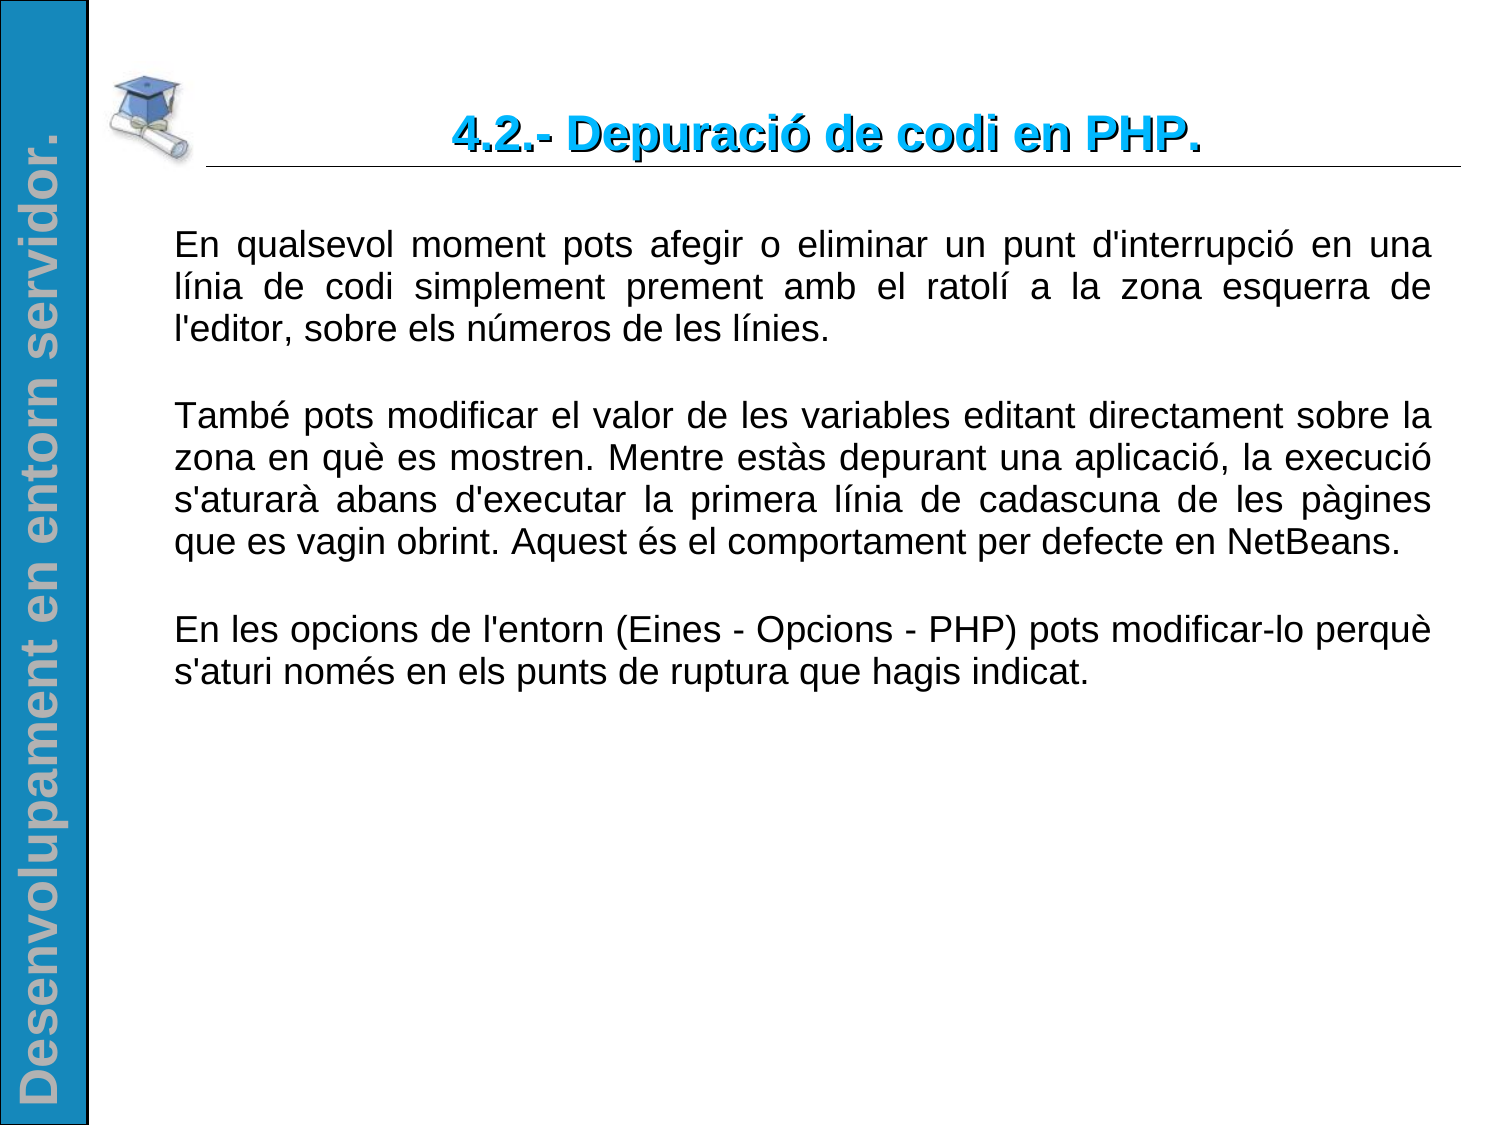

# 4.2.- Depuració de codi en PHP.
En qualsevol moment pots afegir o eliminar un punt d'interrupció en una línia de codi simplement prement amb el ratolí a la zona esquerra de l'editor, sobre els números de les línies.
També pots modificar el valor de les variables editant directament sobre la zona en què es mostren. Mentre estàs depurant una aplicació, la execució s'aturarà abans d'executar la primera línia de cadascuna de les pàgines que es vagin obrint. Aquest és el comportament per defecte en NetBeans.
En les opcions de l'entorn (Eines - Opcions - PHP) pots modificar-lo perquè s'aturi només en els punts de ruptura que hagis indicat.